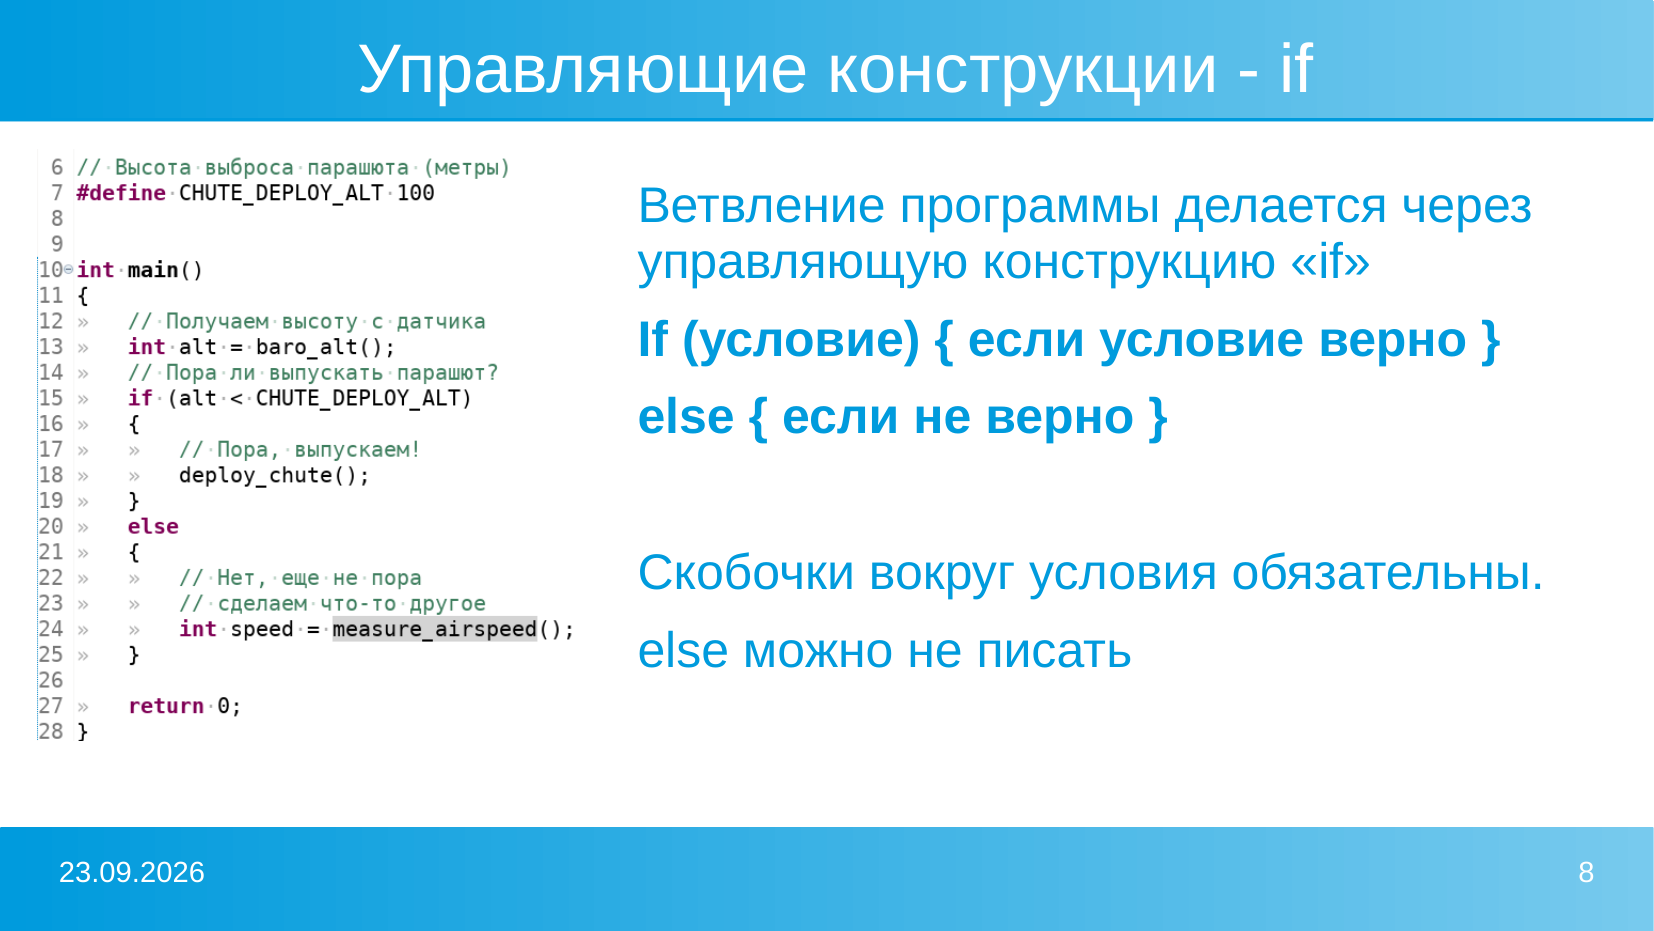

# Управляющие конструкции - if
Ветвление программы делается через управляющую конструкцию «if»
If (условие) { если условие верно }
else { если не верно }
Скобочки вокруг условия обязательны.
else можно не писать
8